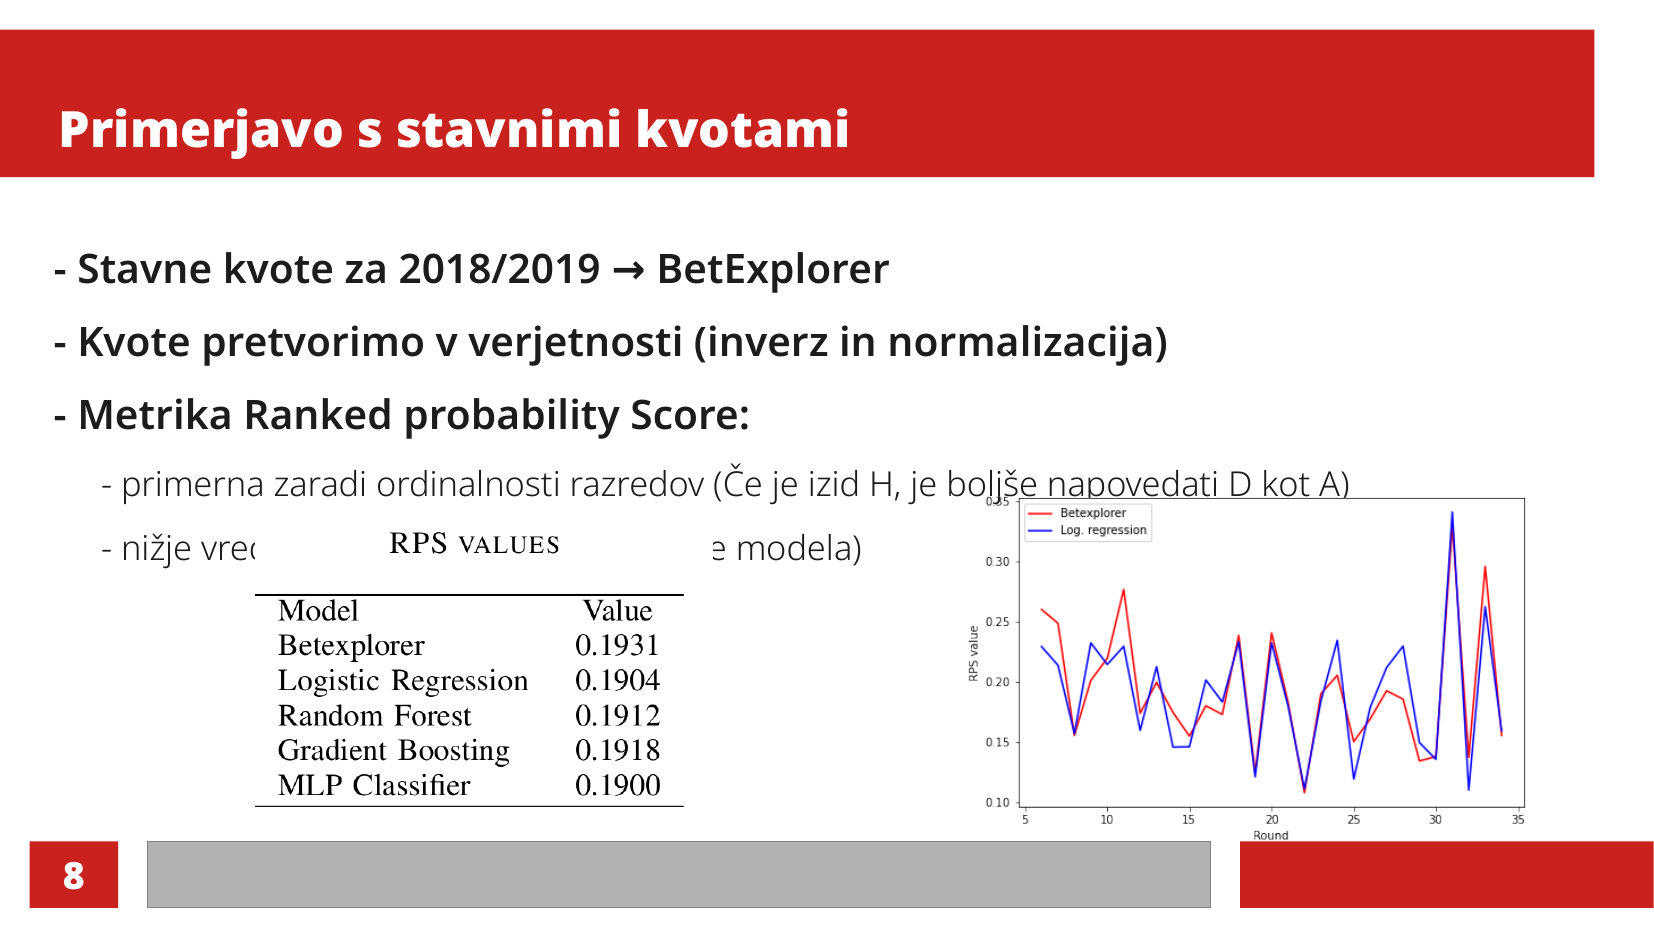

# Primerjavo s stavnimi kvotami
- Stavne kvote za 2018/2019 → BetExplorer
- Kvote pretvorimo v verjetnosti (inverz in normalizacija)
- Metrika Ranked probability Score:
- primerna zaradi ordinalnosti razredov (Če je izid H, je boljše napovedati D kot A)
- nižje vrednosti so boljše (ocena napake modela)
8